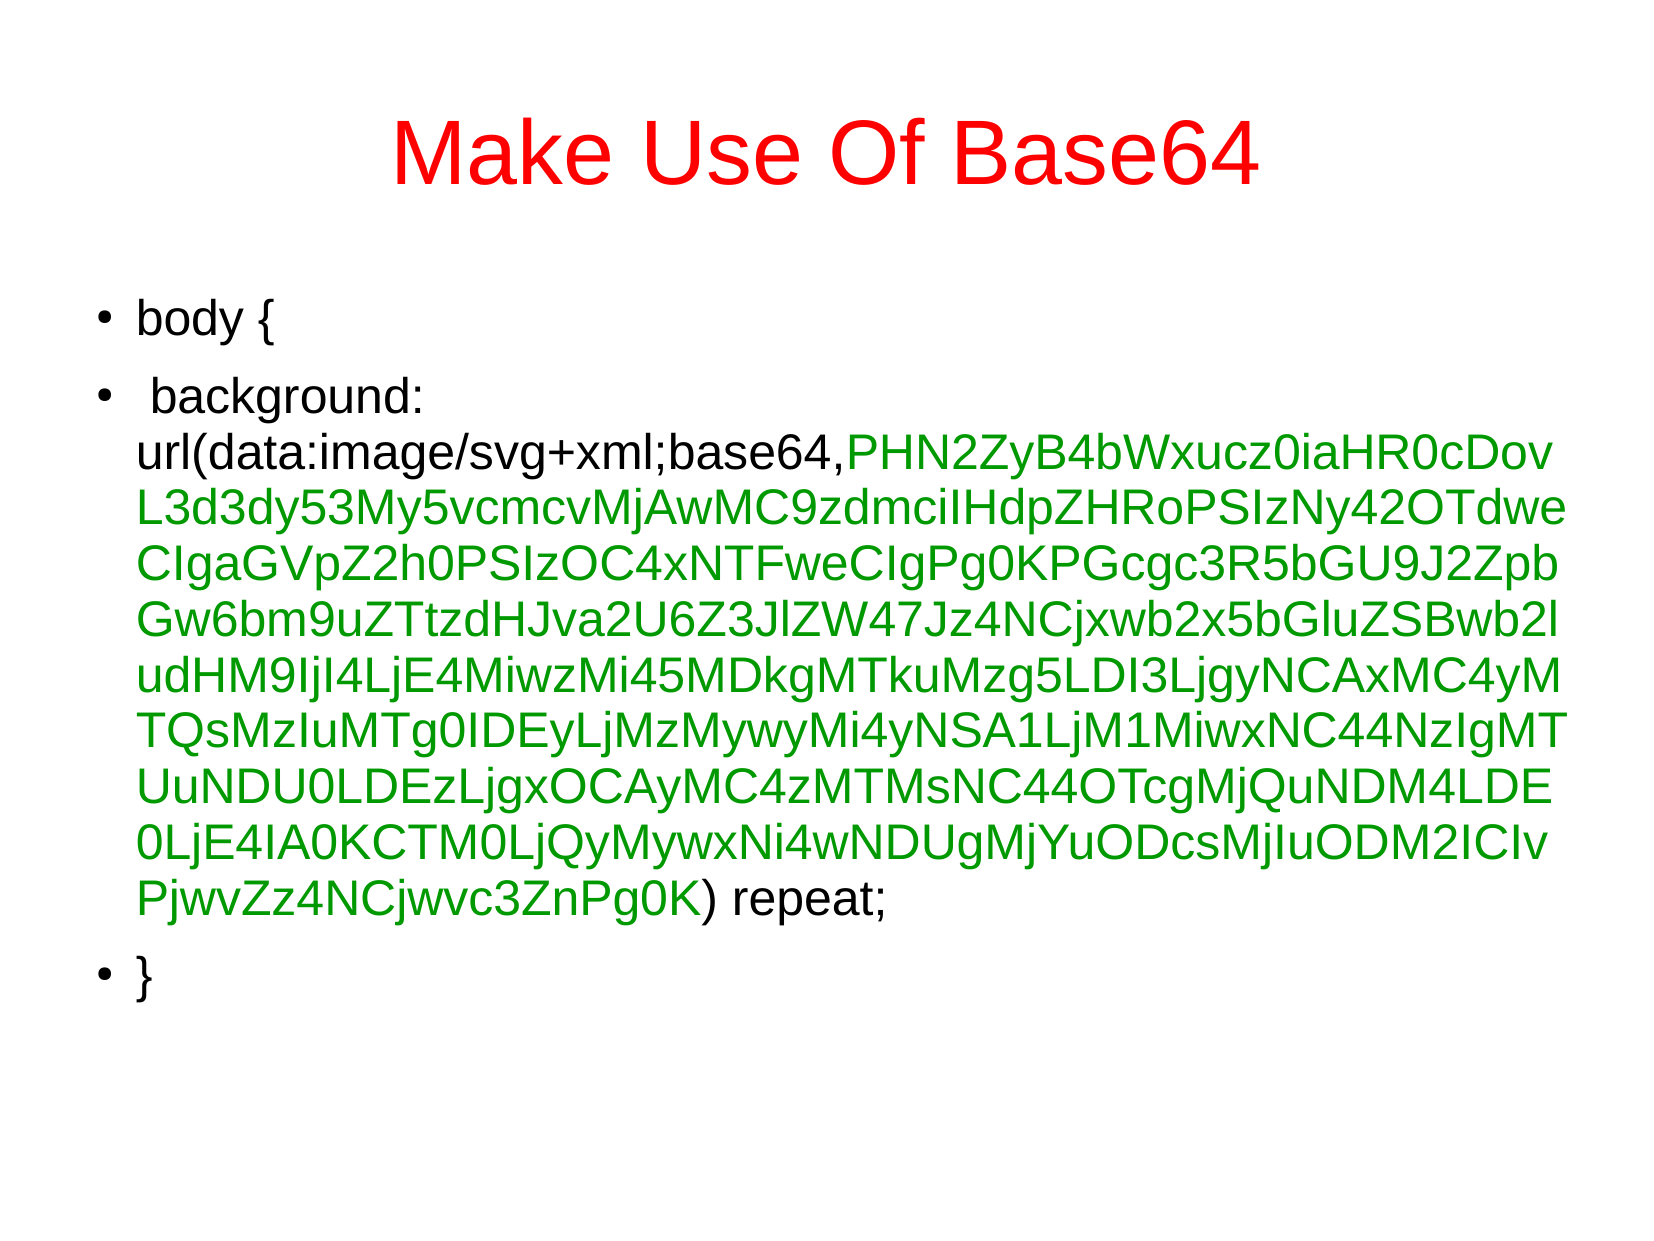

# Make Use Of Base64
body {
 background: url(data:image/svg+xml;base64,PHN2ZyB4bWxucz0iaHR0cDovL3d3dy53My5vcmcvMjAwMC9zdmciIHdpZHRoPSIzNy42OTdweCIgaGVpZ2h0PSIzOC4xNTFweCIgPg0KPGcgc3R5bGU9J2ZpbGw6bm9uZTtzdHJva2U6Z3JlZW47Jz4NCjxwb2x5bGluZSBwb2ludHM9IjI4LjE4MiwzMi45MDkgMTkuMzg5LDI3LjgyNCAxMC4yMTQsMzIuMTg0IDEyLjMzMywyMi4yNSA1LjM1MiwxNC44NzIgMTUuNDU0LDEzLjgxOCAyMC4zMTMsNC44OTcgMjQuNDM4LDE0LjE4IA0KCTM0LjQyMywxNi4wNDUgMjYuODcsMjIuODM2ICIvPjwvZz4NCjwvc3ZnPg0K) repeat;
}